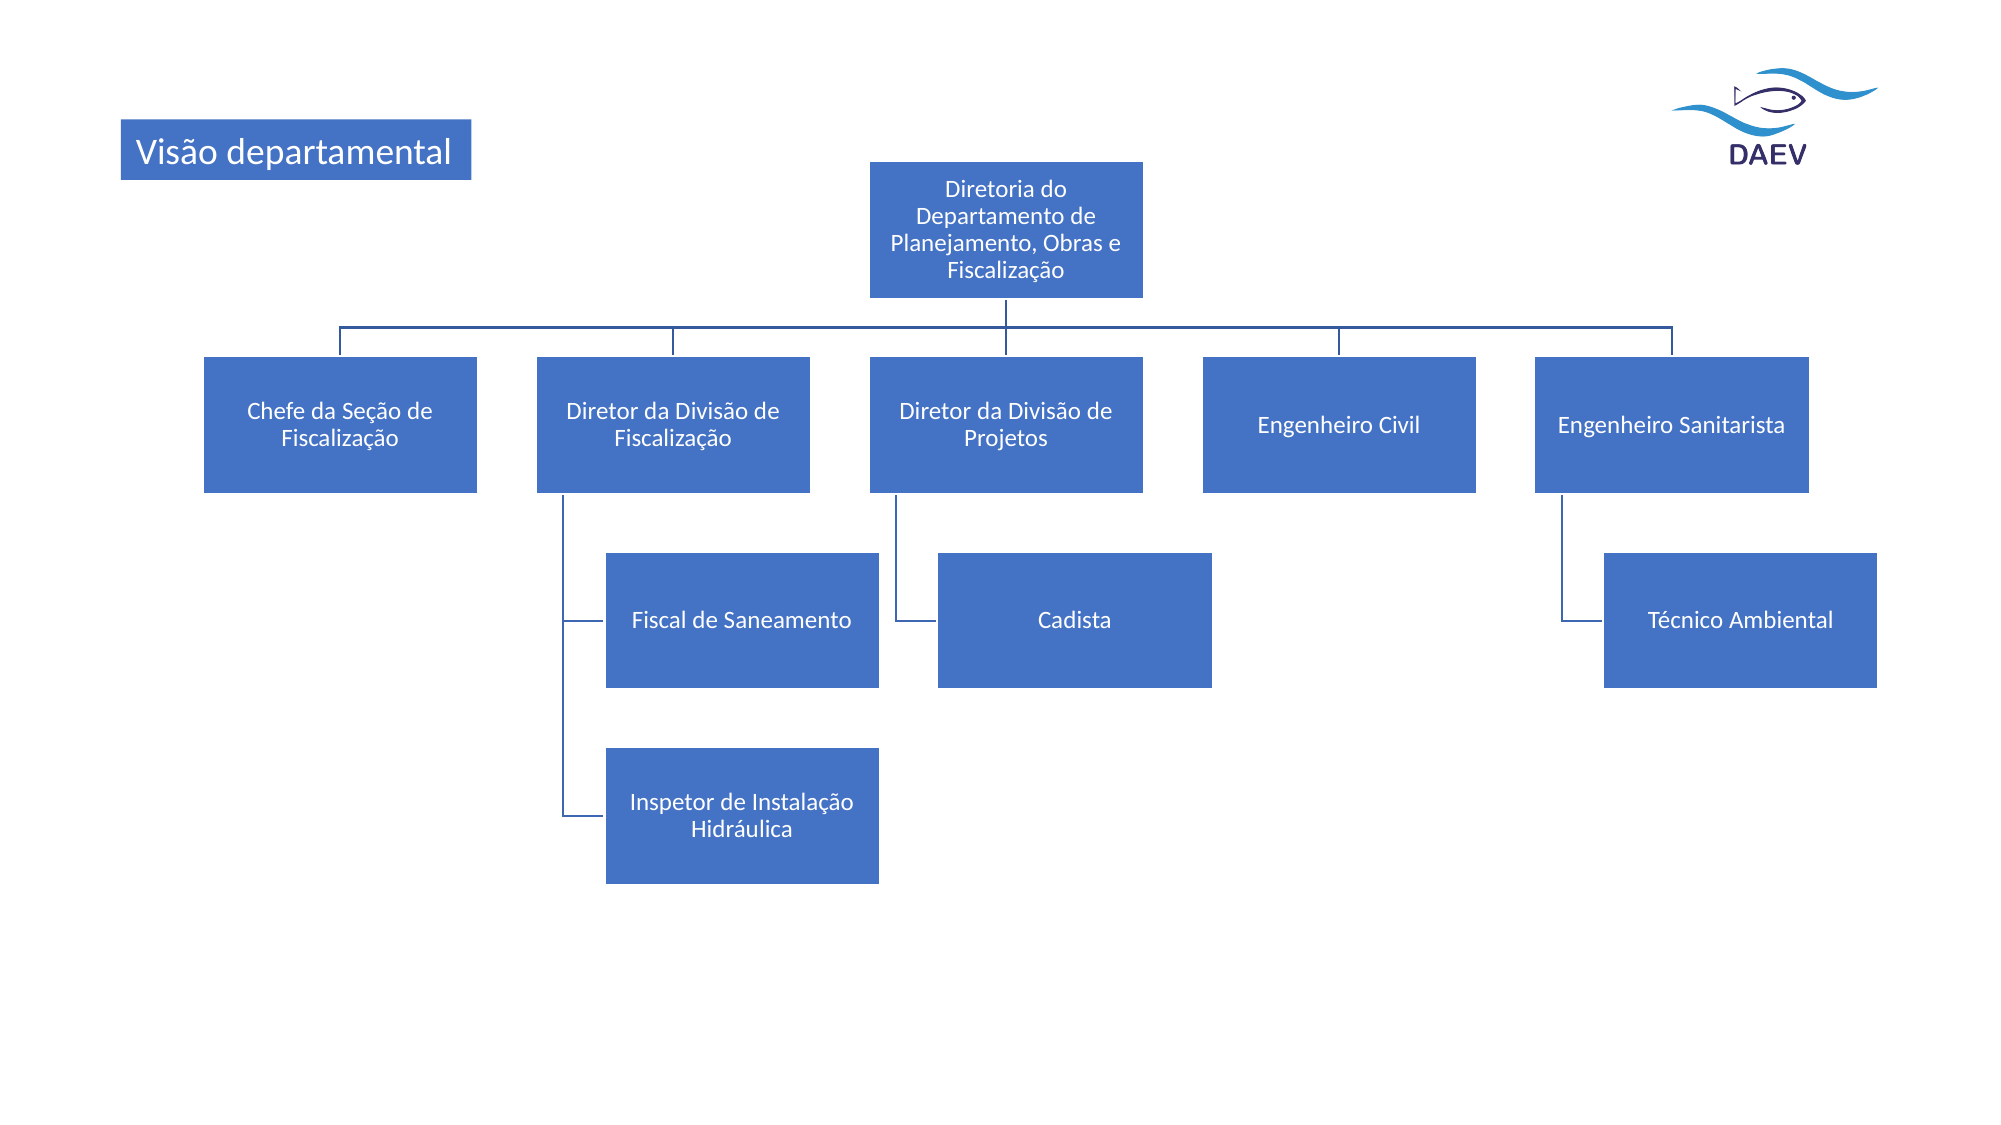

Visão departamental
Diretoria do Departamento de Planejamento, Obras e Fiscalização
Chefe da Seção de Fiscalização
Diretor da Divisão de Fiscalização
Diretor da Divisão de Projetos
Engenheiro Civil
Engenheiro Sanitarista
Fiscal de Saneamento
Cadista
Técnico Ambiental
Inspetor de Instalação Hidráulica